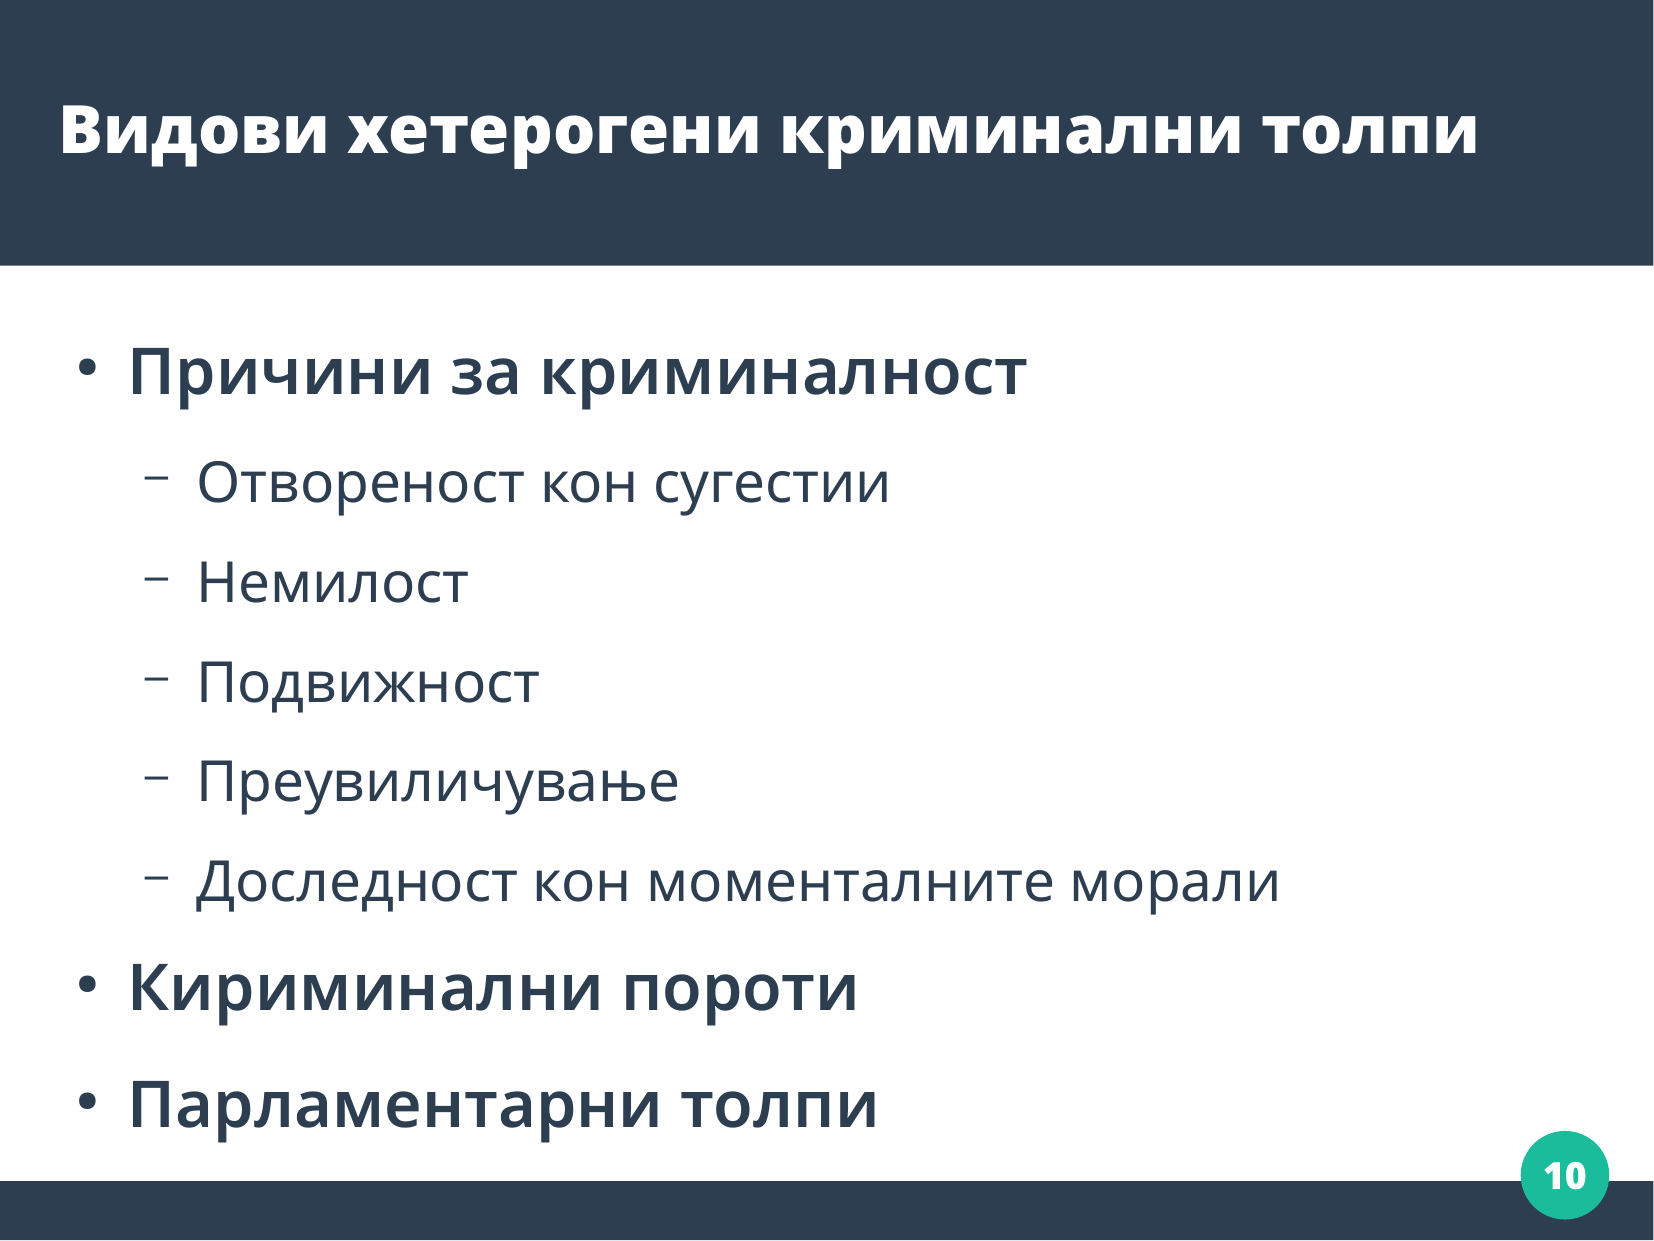

# Видови хетерогени криминални толпи
Причини за криминалност
Отвореност кон сугестии
Немилост
Подвижност
Преувиличување
Доследност кон моменталните морали
Кириминални пороти
Парламентарни толпи
10